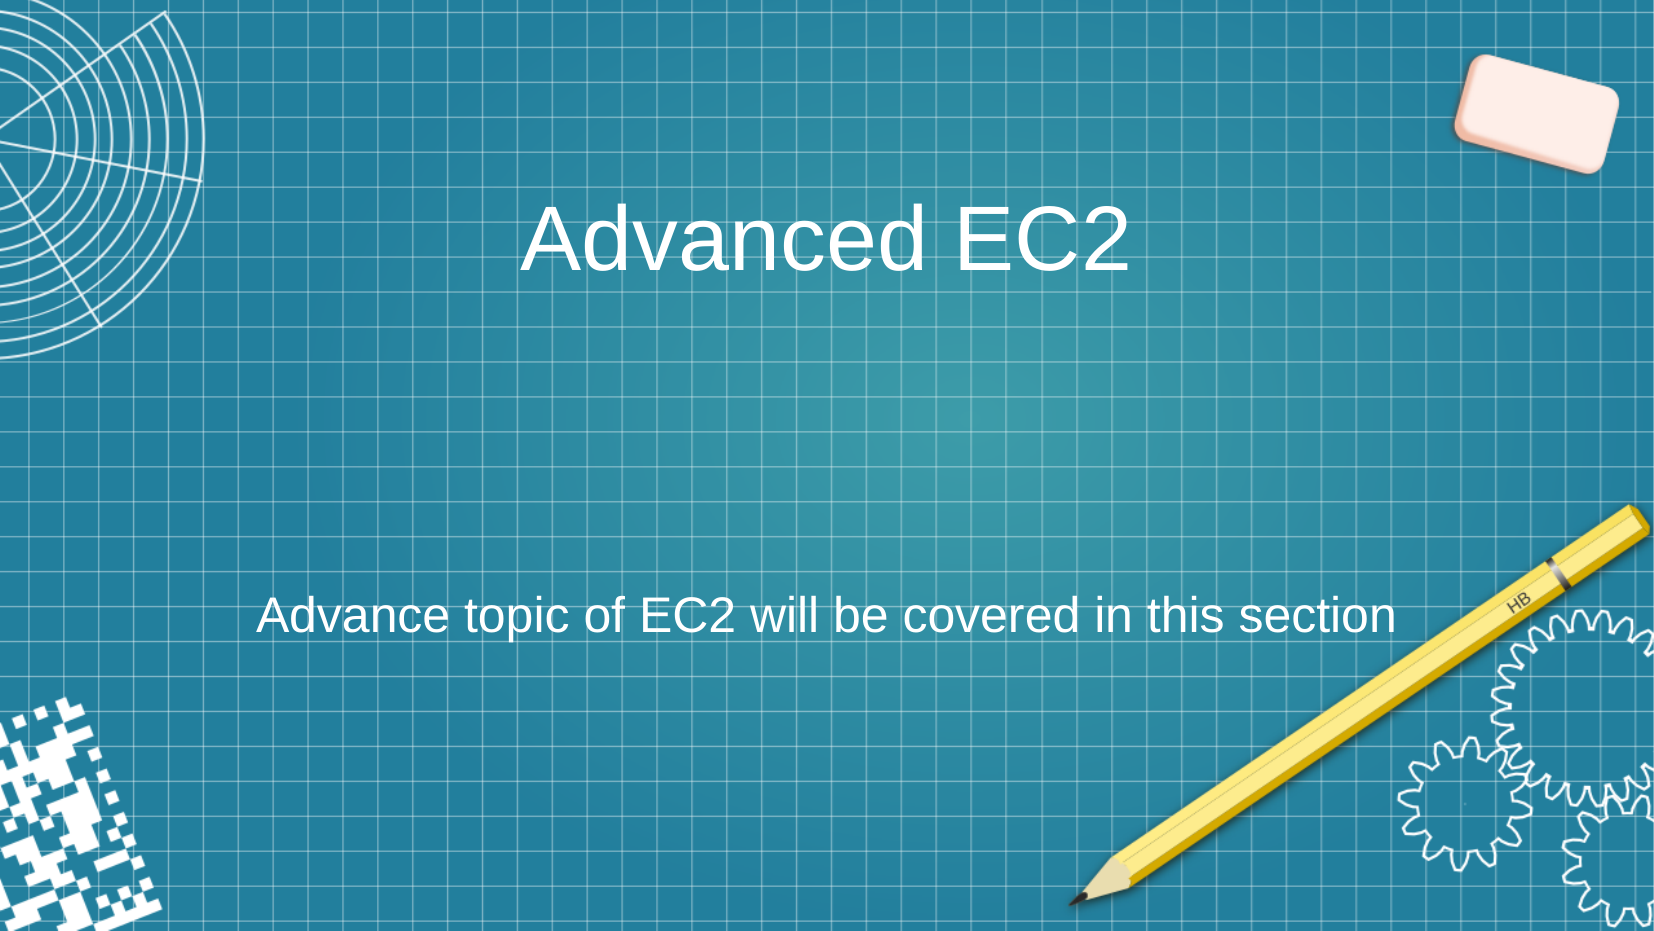

# Advanced EC2
Advance topic of EC2 will be covered in this section